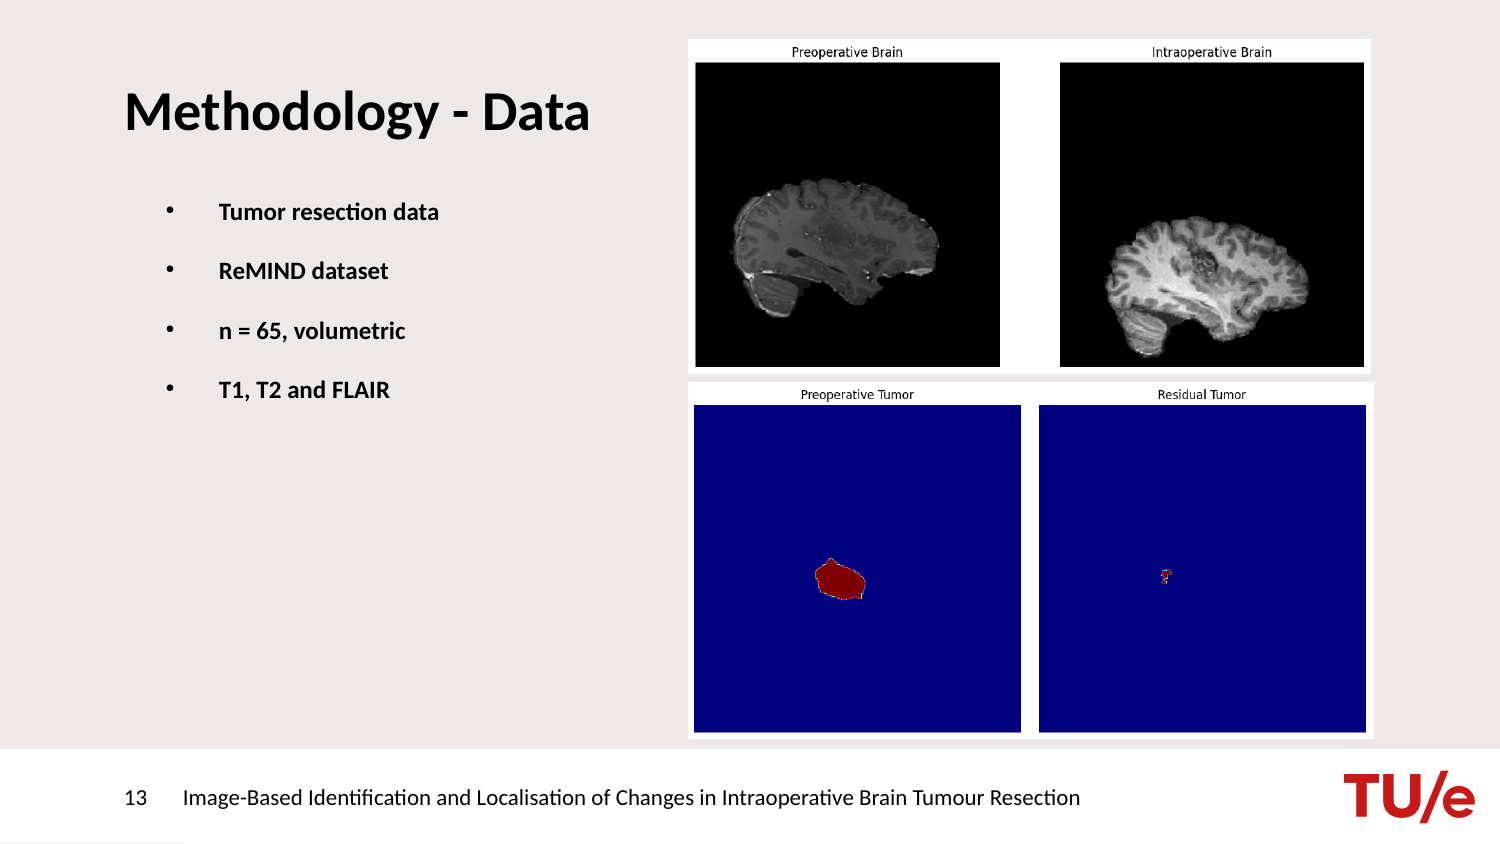

# Methodology - Data
Tumor resection data
ReMIND dataset
n = 65, volumetric
T1, T2 and FLAIR
13
Image-Based Identification and Localisation of Changes in Intraoperative Brain Tumour Resection